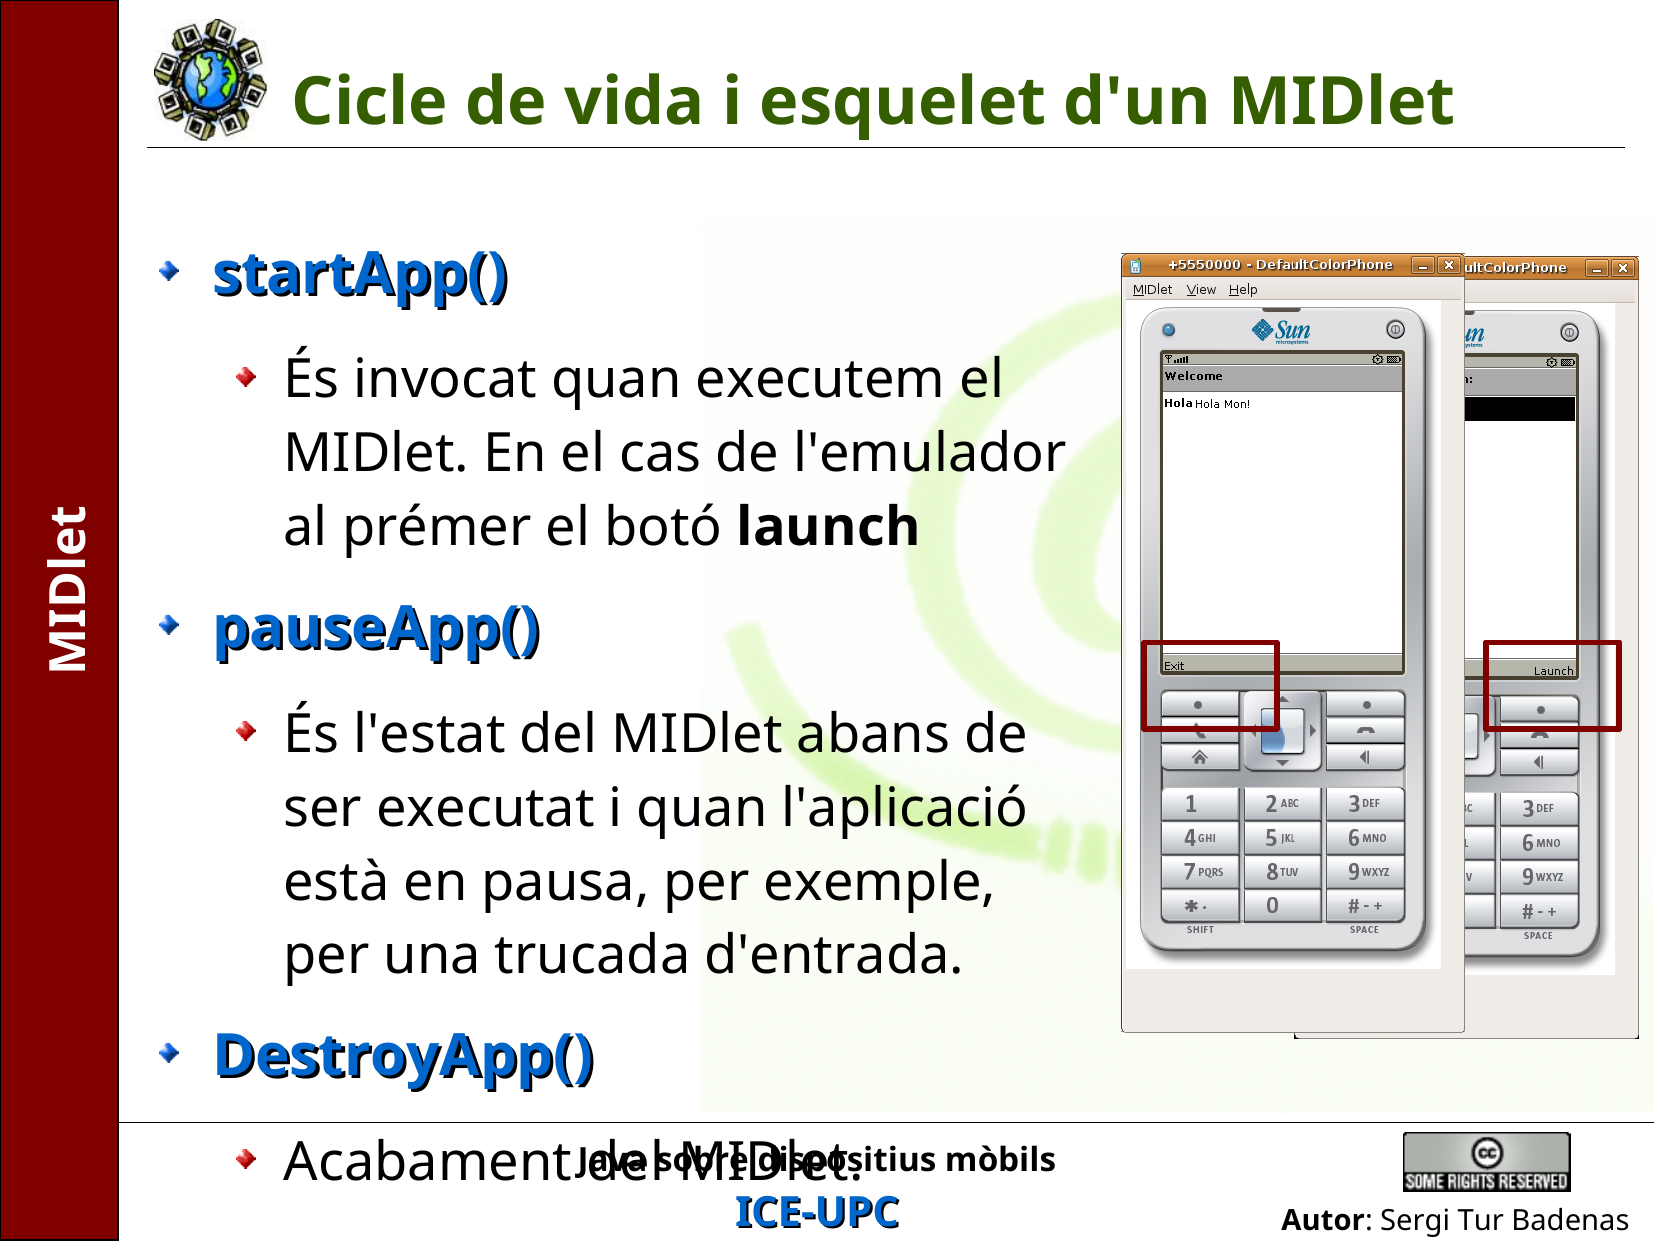

# Cicle de vida i esquelet d'un MIDlet
startApp()
És invocat quan executem el MIDlet. En el cas de l'emulador al prémer el botó launch
pauseApp()
És l'estat del MIDlet abans de ser executat i quan l'aplicació està en pausa, per exemple, per una trucada d'entrada.
DestroyApp()
Acabament del MIDlet.